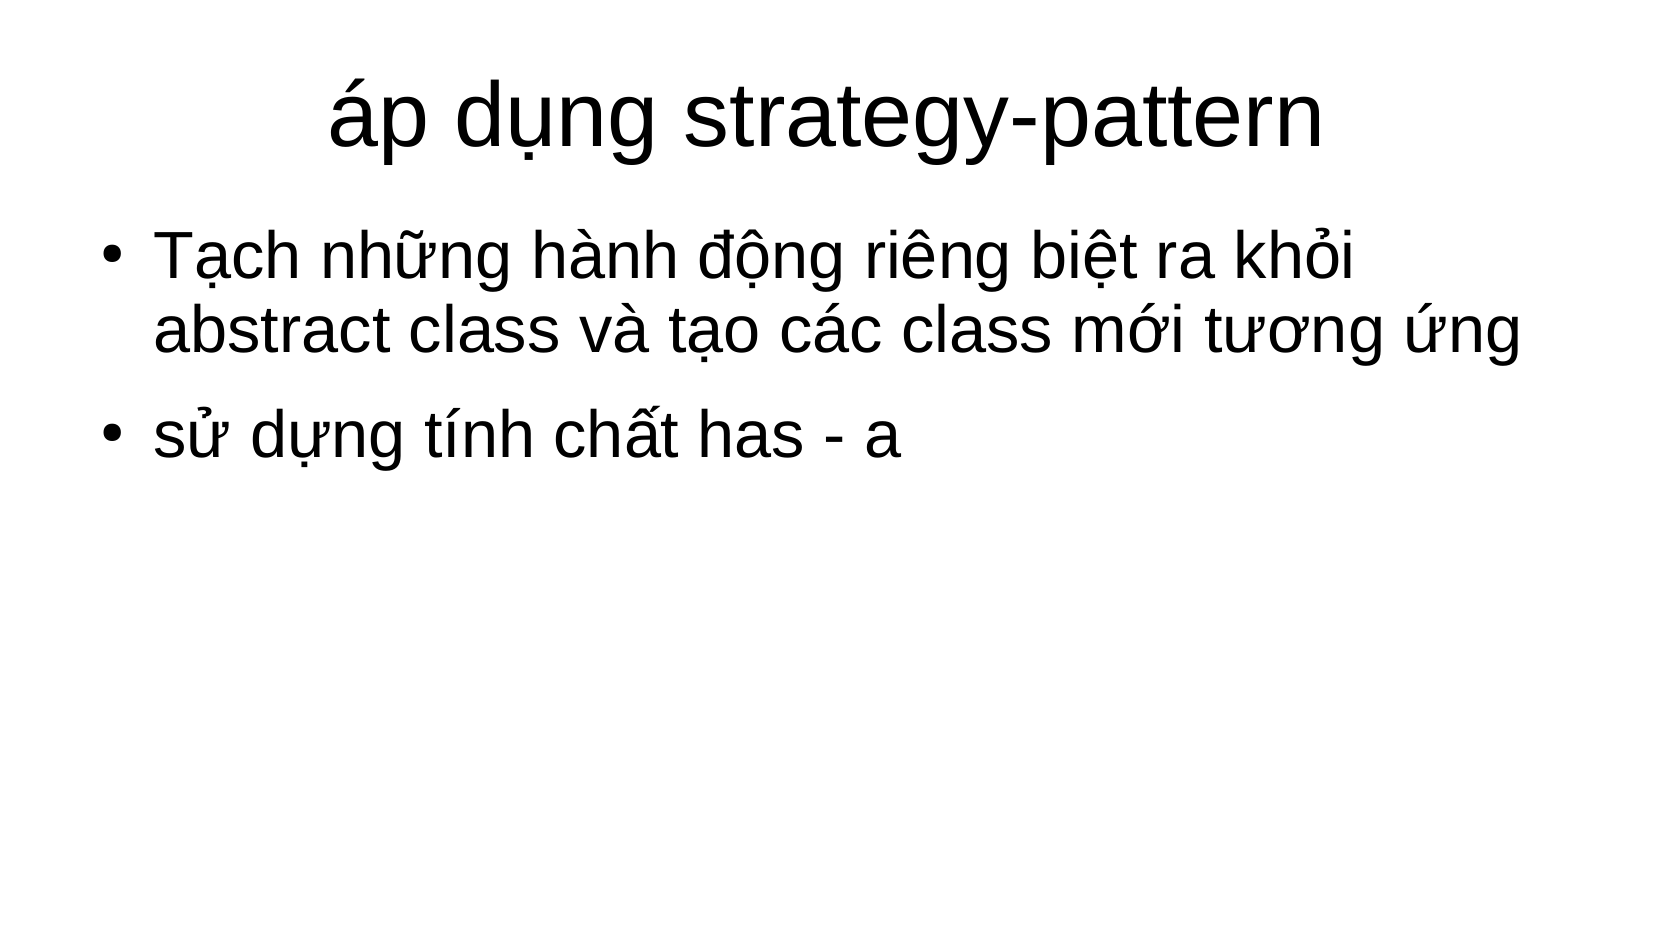

# áp dụng strategy-pattern
Tạch những hành động riêng biệt ra khỏi abstract class và tạo các class mới tương ứng
sử dựng tính chất has - a